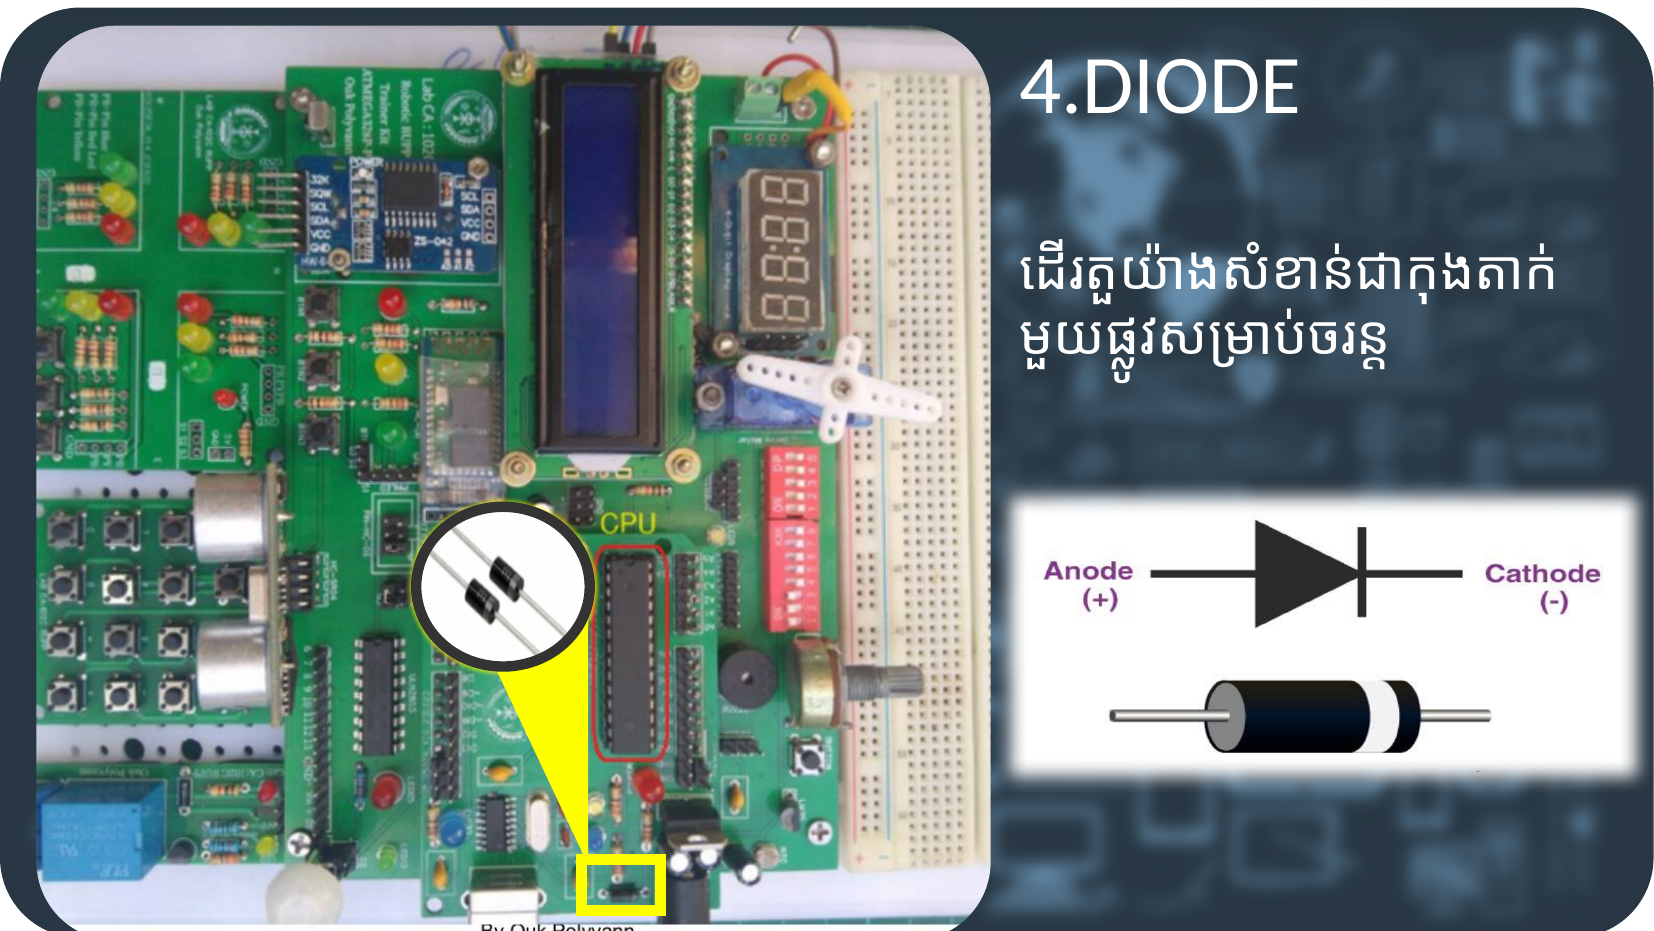

4.DIODE
ដើរតួយ៉ាងសំខាន់ជាកុងតាក់មួយផ្លូវសម្រាប់ចរន្ត
This Photo by Unknown Author is licensed under CC BY